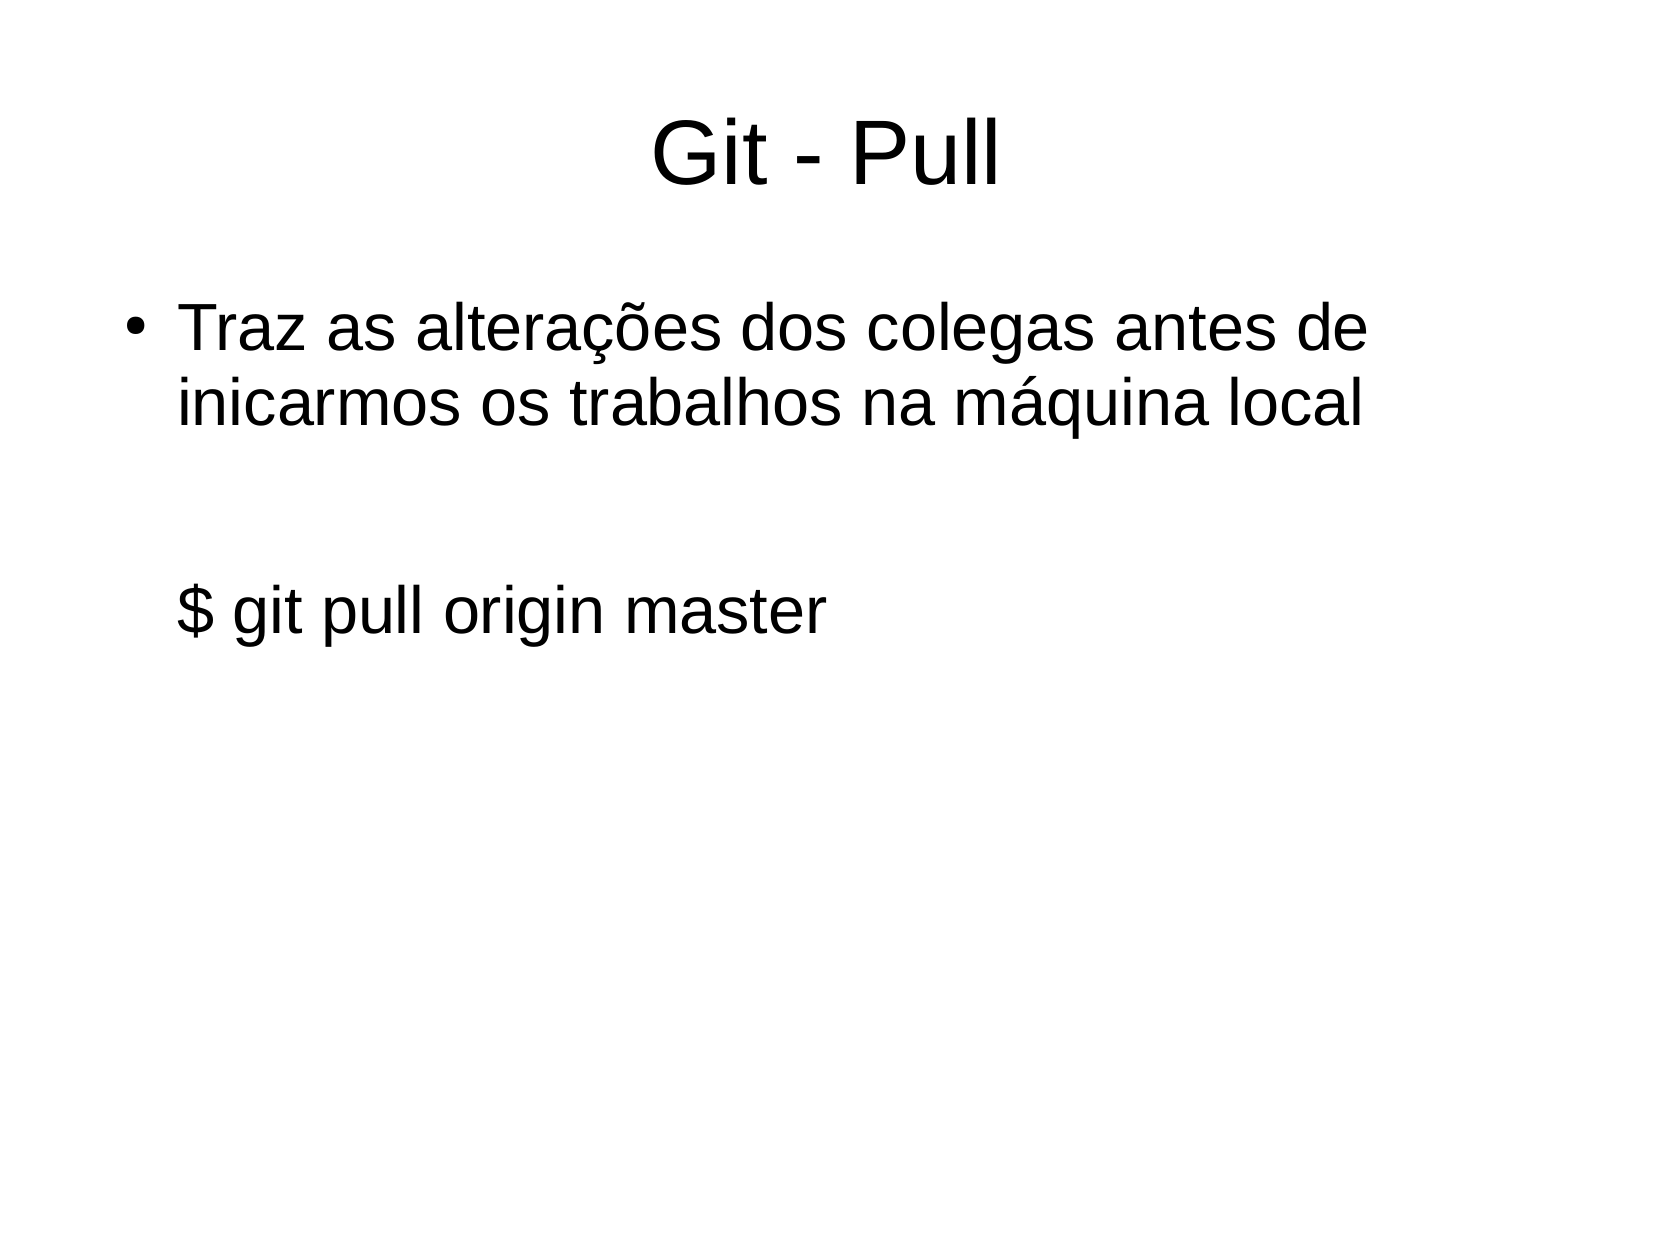

# Git - Pull
Traz as alterações dos colegas antes de inicarmos os trabalhos na máquina local
$ git pull origin master